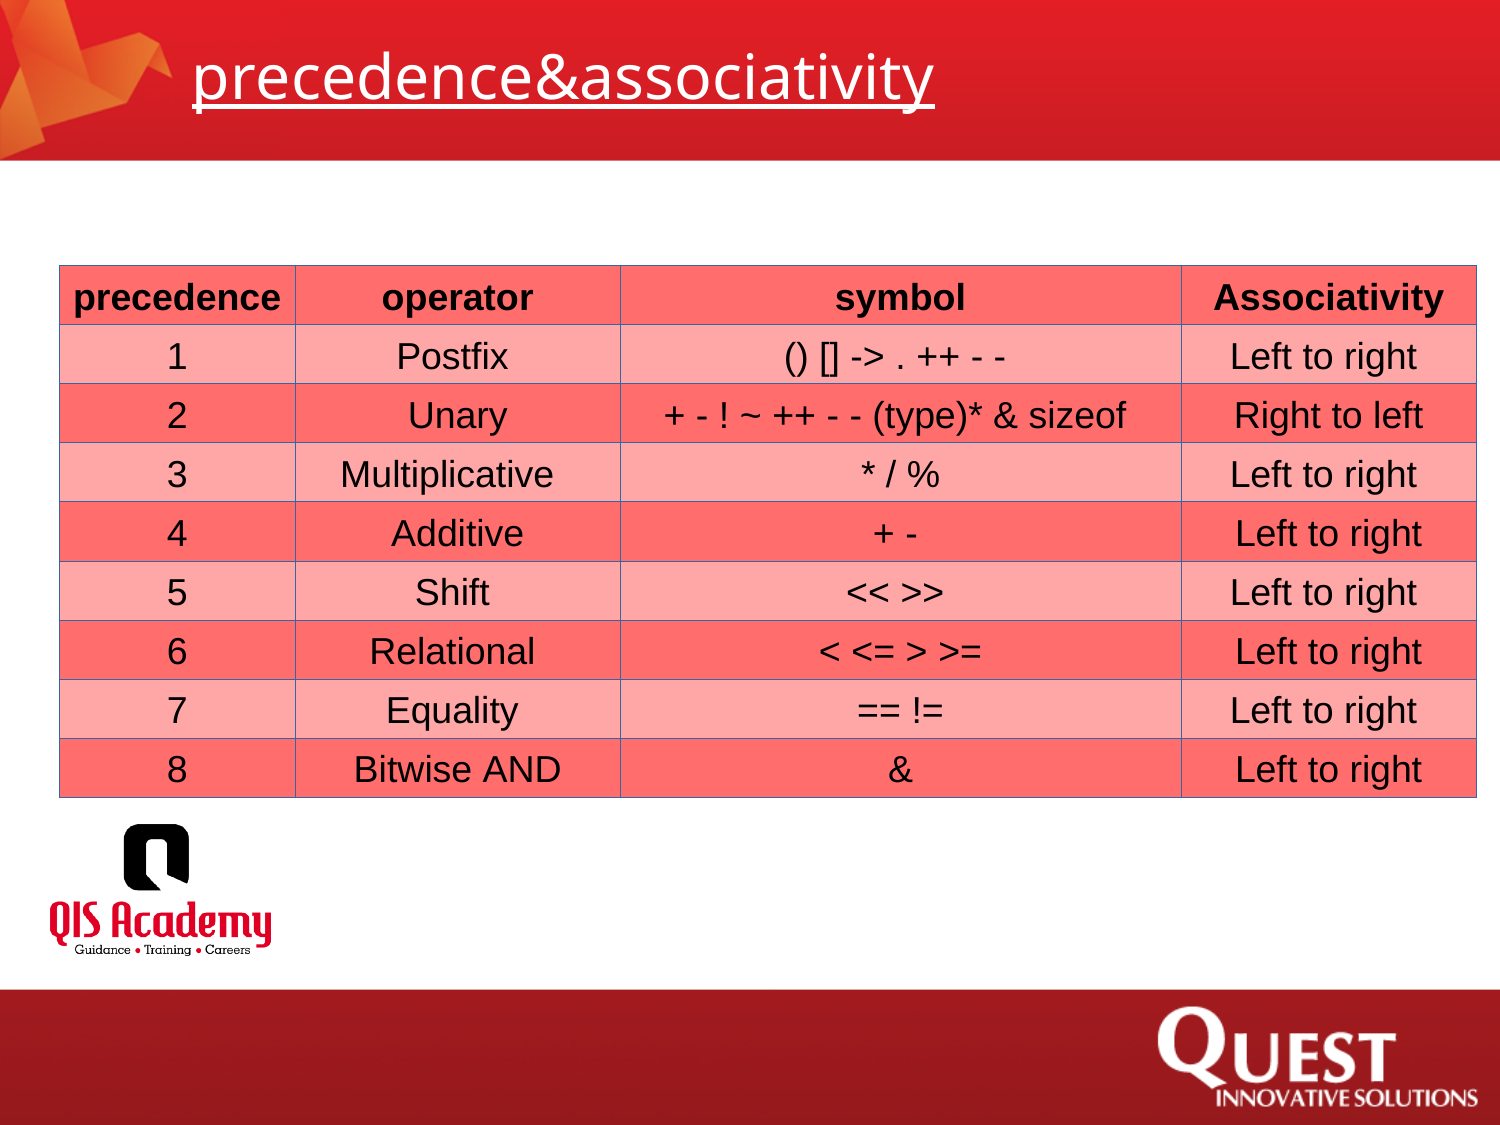

# precedence&associativity
precedence
operator
symbol
Associativity
1
Postfix
() [] -> . ++ - -
Left to right
2
Unary
+ - ! ~ ++ - - (type)* & sizeof
Right to left
3
Multiplicative
* / %
Left to right
4
Additive
+ -
Left to right
5
Shift
<< >>
Left to right
6
Relational
< <= > >=
Left to right
7
Equality
== !=
Left to right
8
Bitwise AND
&
Left to right